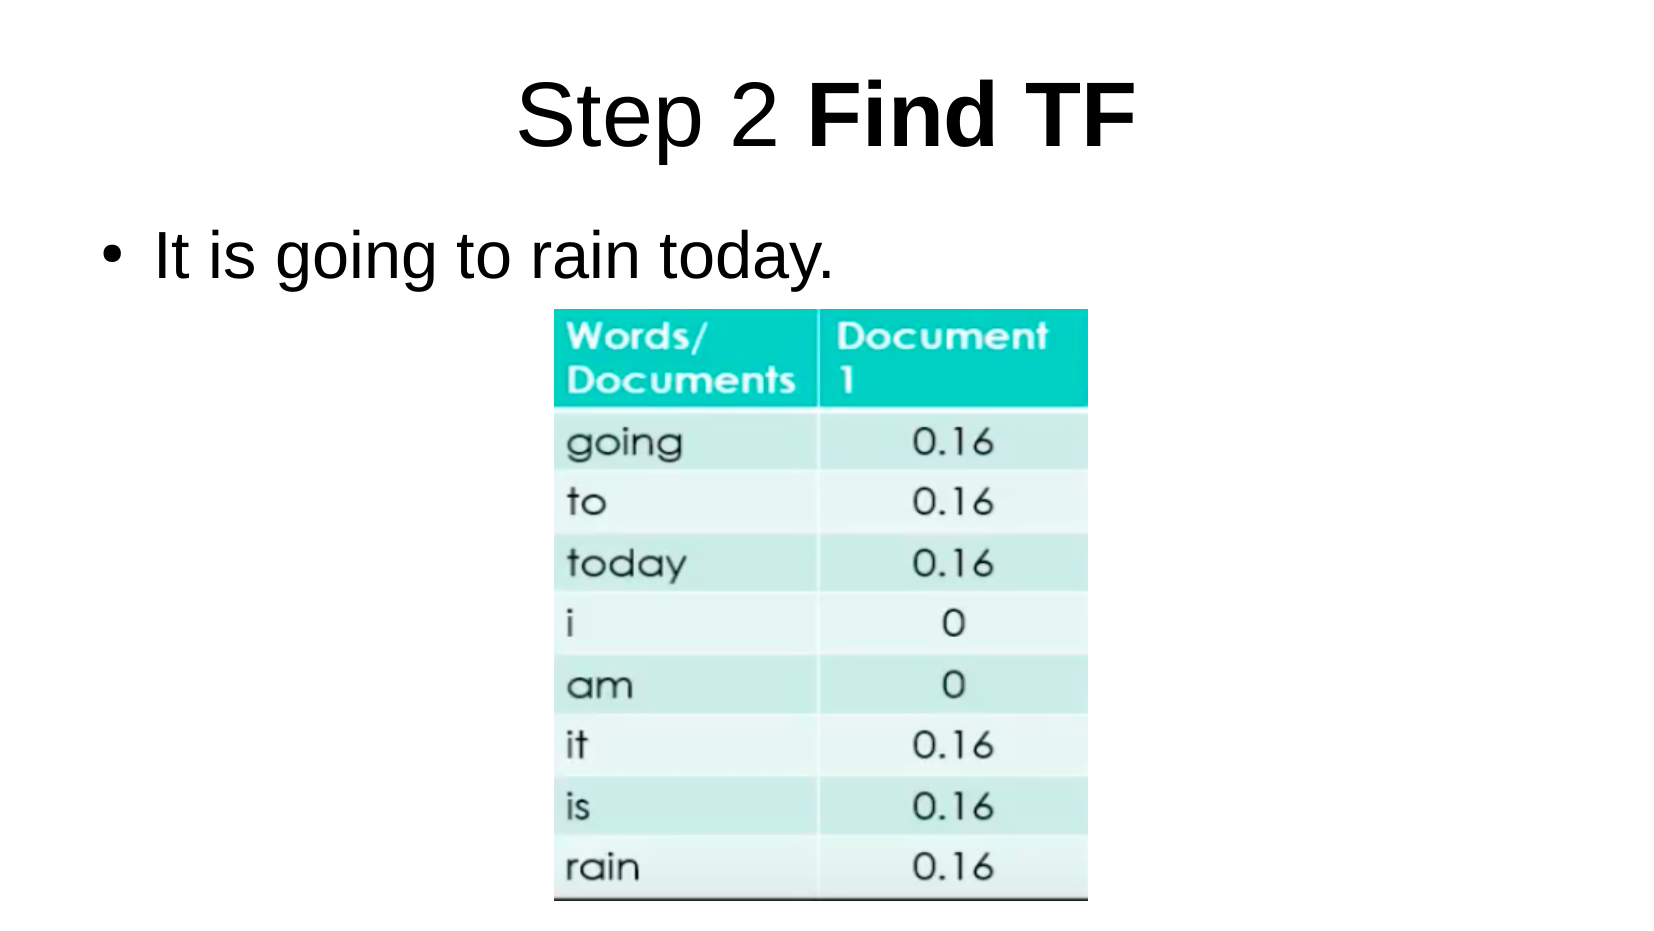

# Step 2 Find TF
It is going to rain today.